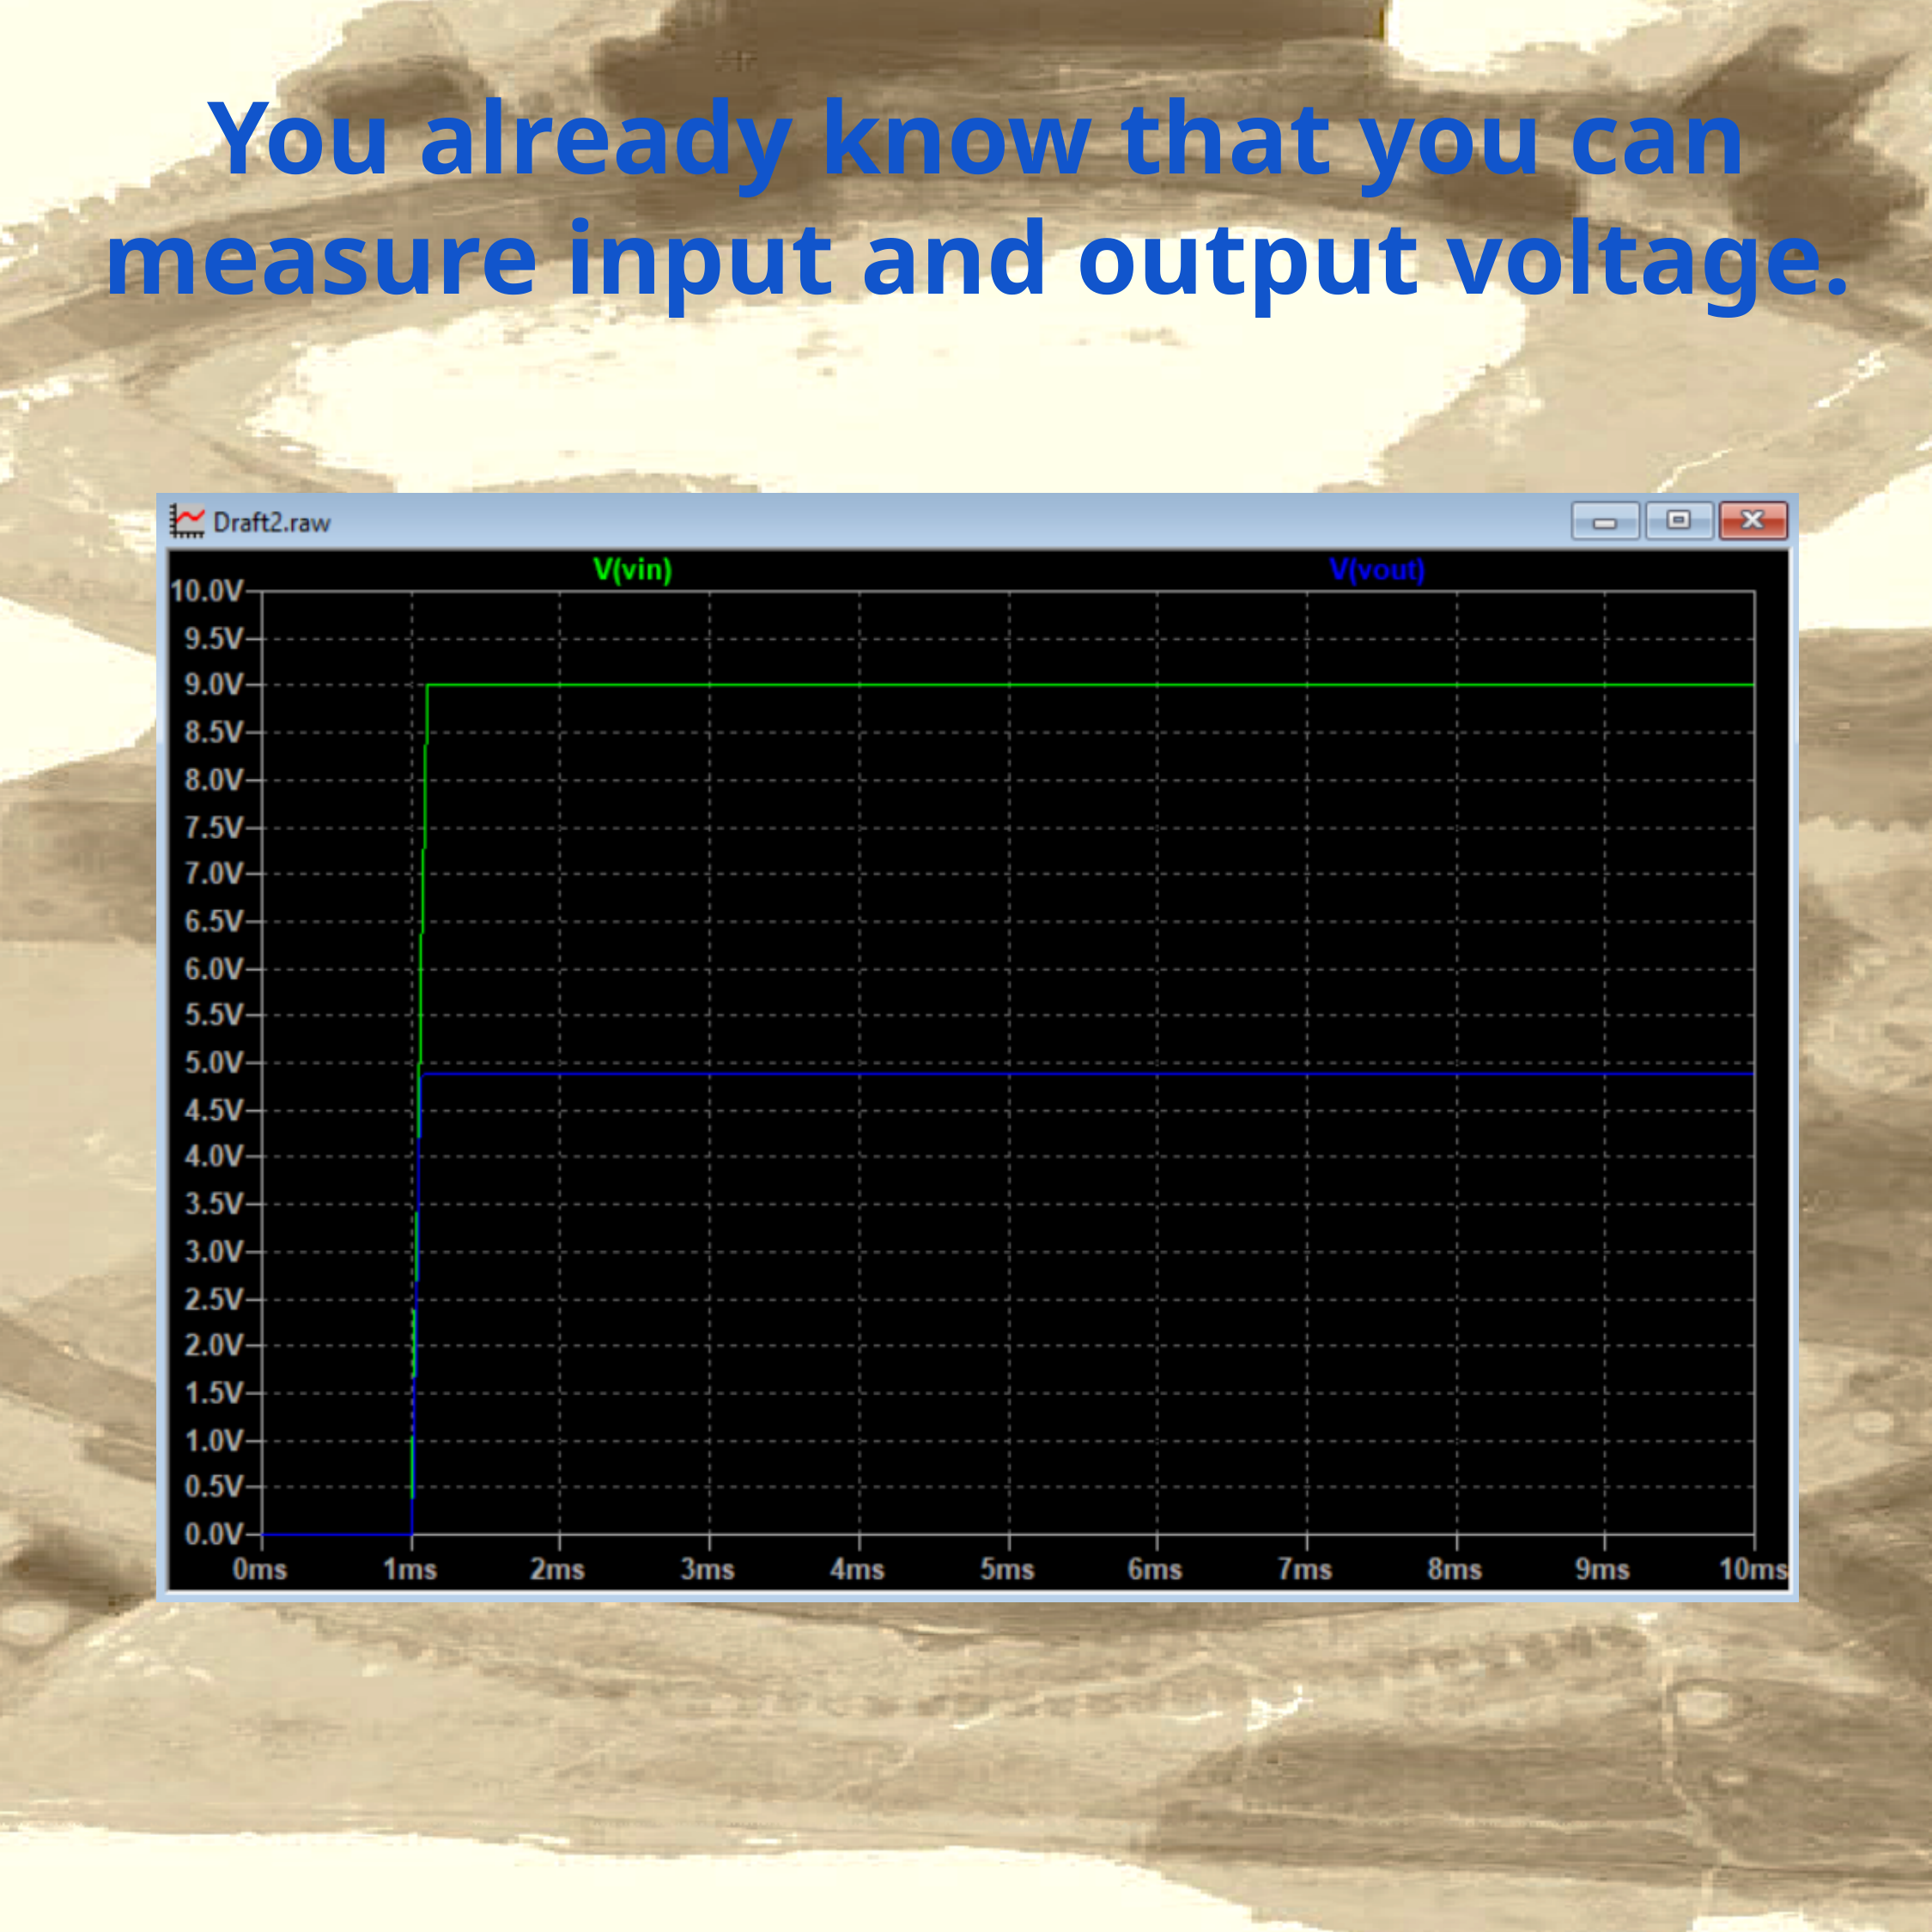

You already know that you can measure input and output voltage.